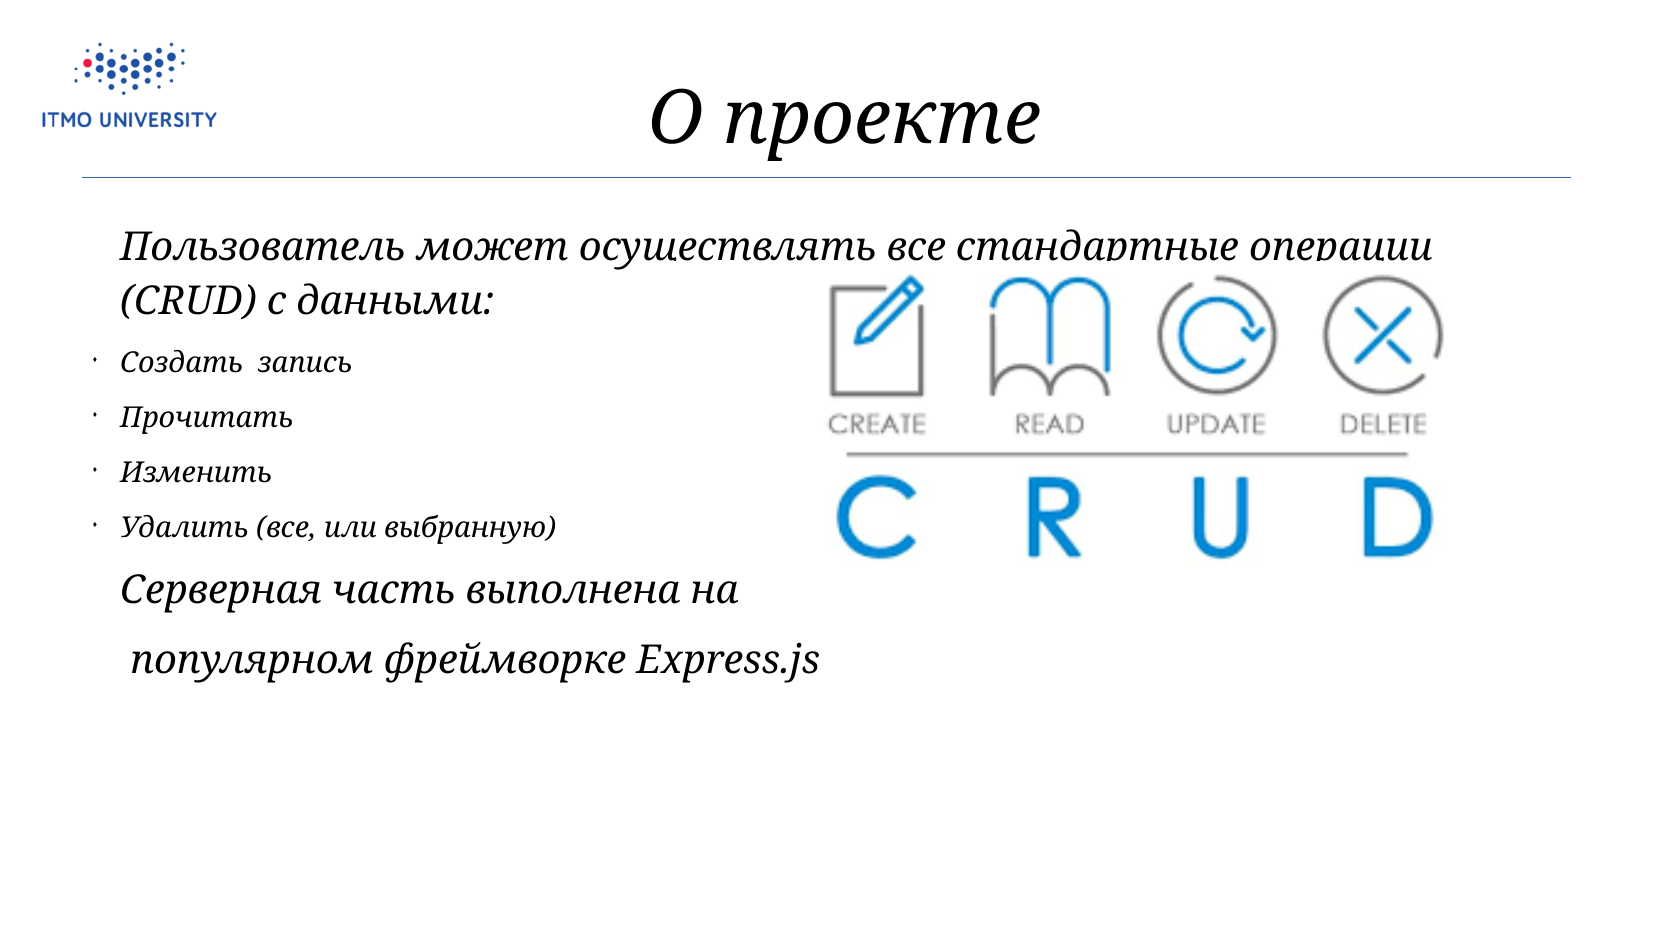

# О проекте
Пользователь может осуществлять все стандартные операции (CRUD) с данными:
Создать запись
Прочитать
Изменить
Удалить (все, или выбранную)
Серверная часть выполнена на
 популярном фреймворке Express.js